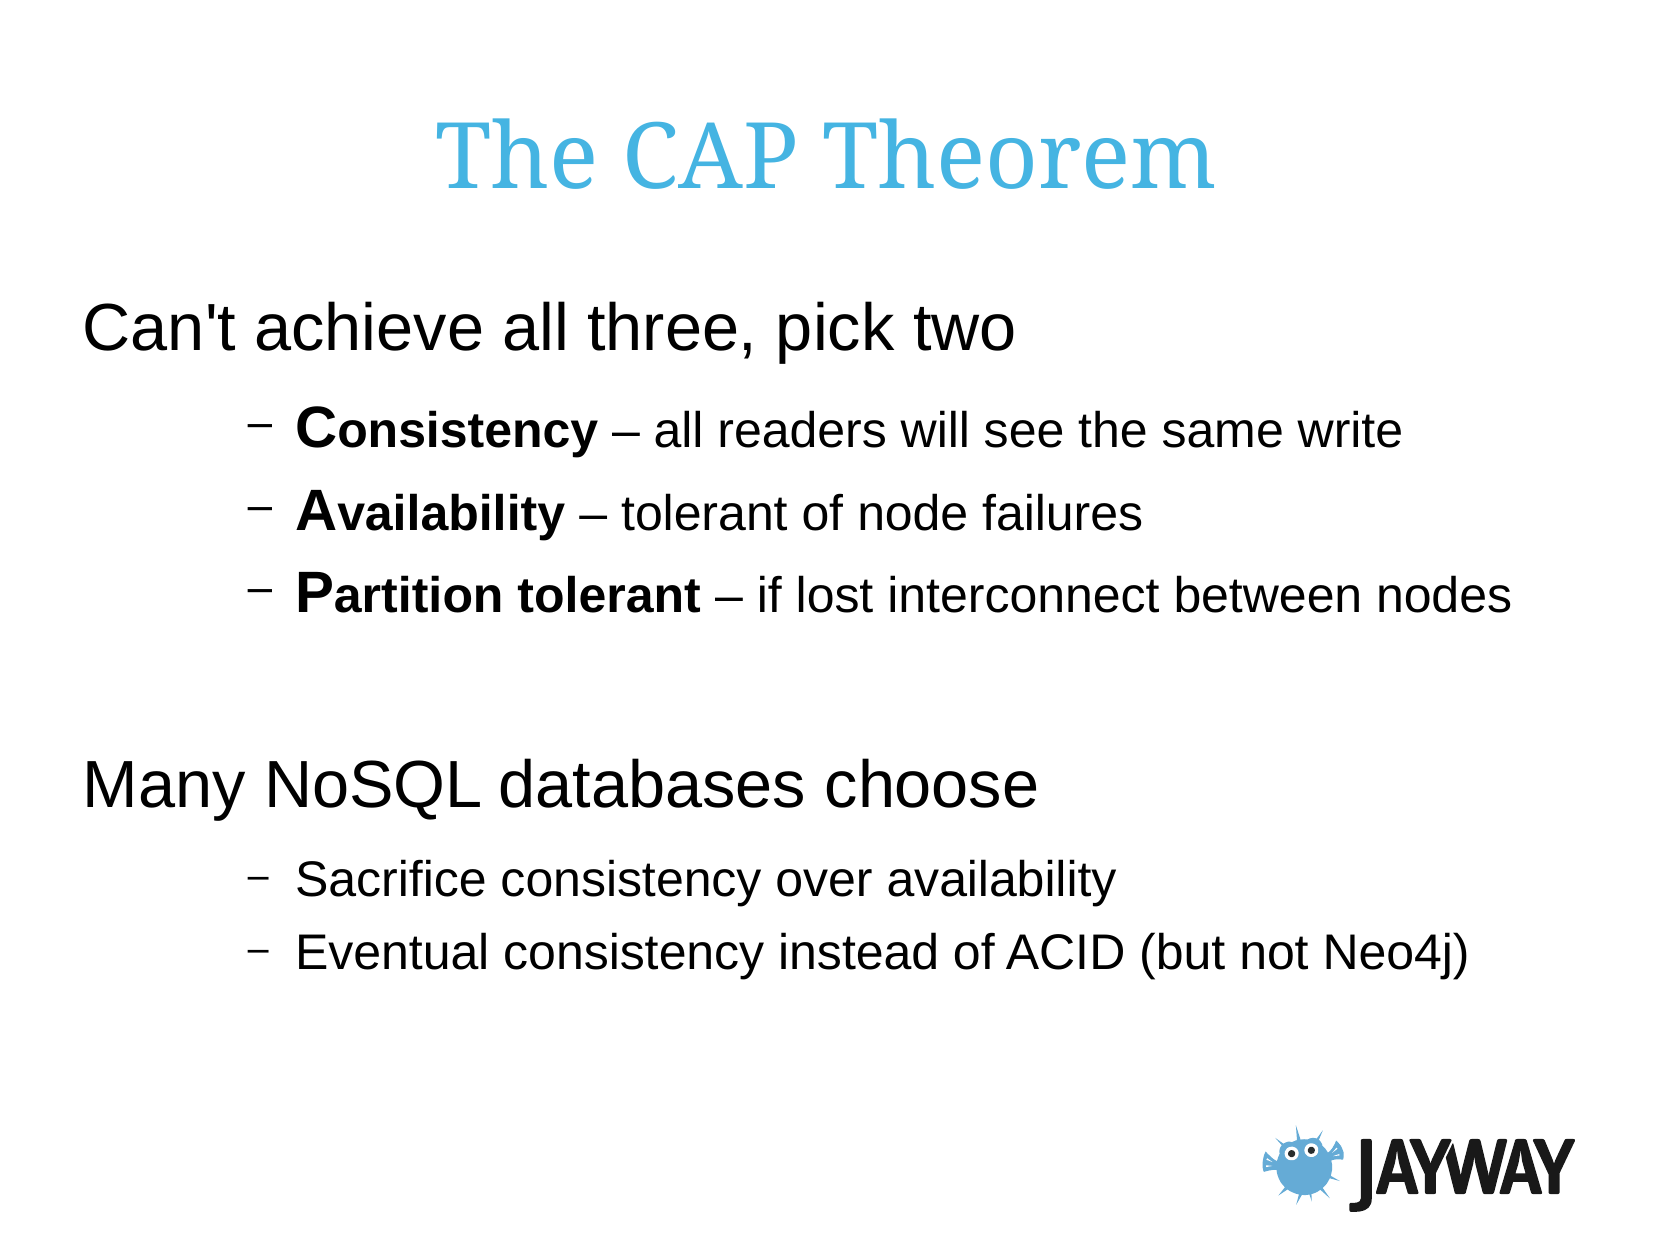

# The CAP Theorem
Can't achieve all three, pick two
Consistency – all readers will see the same write
Availability – tolerant of node failures
Partition tolerant – if lost interconnect between nodes
Many NoSQL databases choose
Sacrifice consistency over availability
Eventual consistency instead of ACID (but not Neo4j)